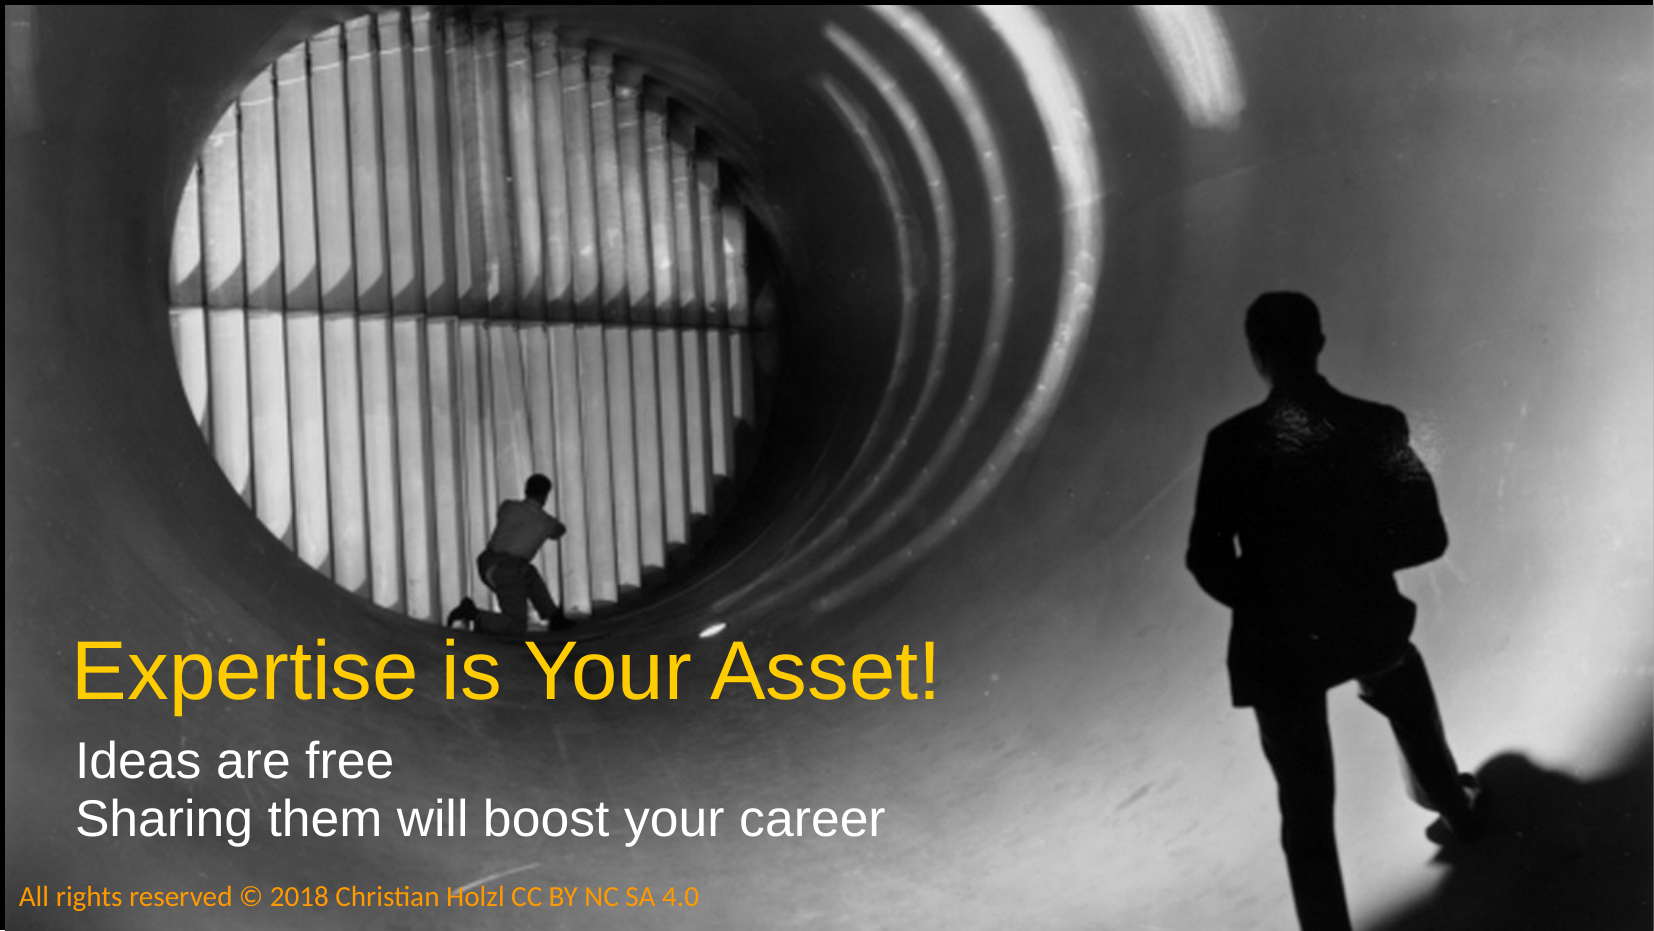

# Expertise is Your Asset!
Ideas are free
Sharing them will boost your career
All rights reserved © 2018 Christian Holzl CC BY NC SA 4.0